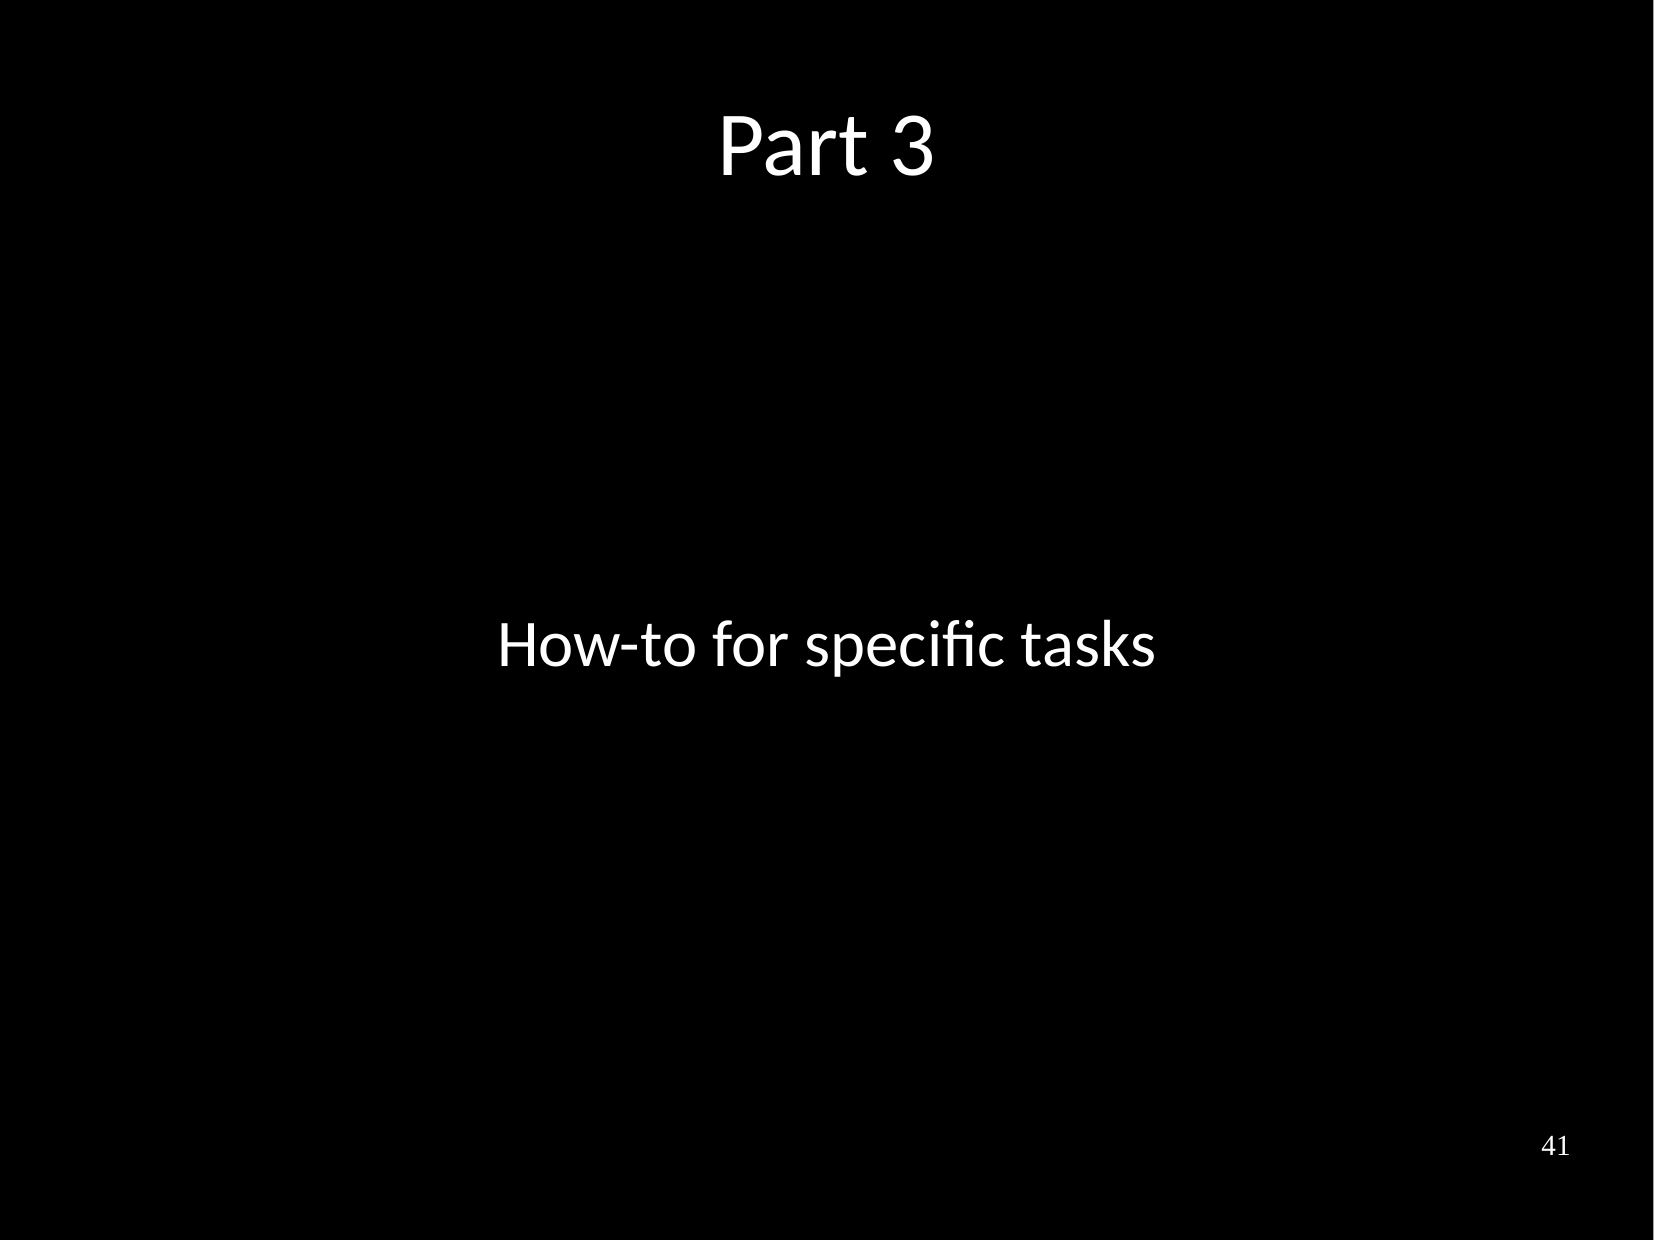

# Part 3
How-to for specific tasks
41